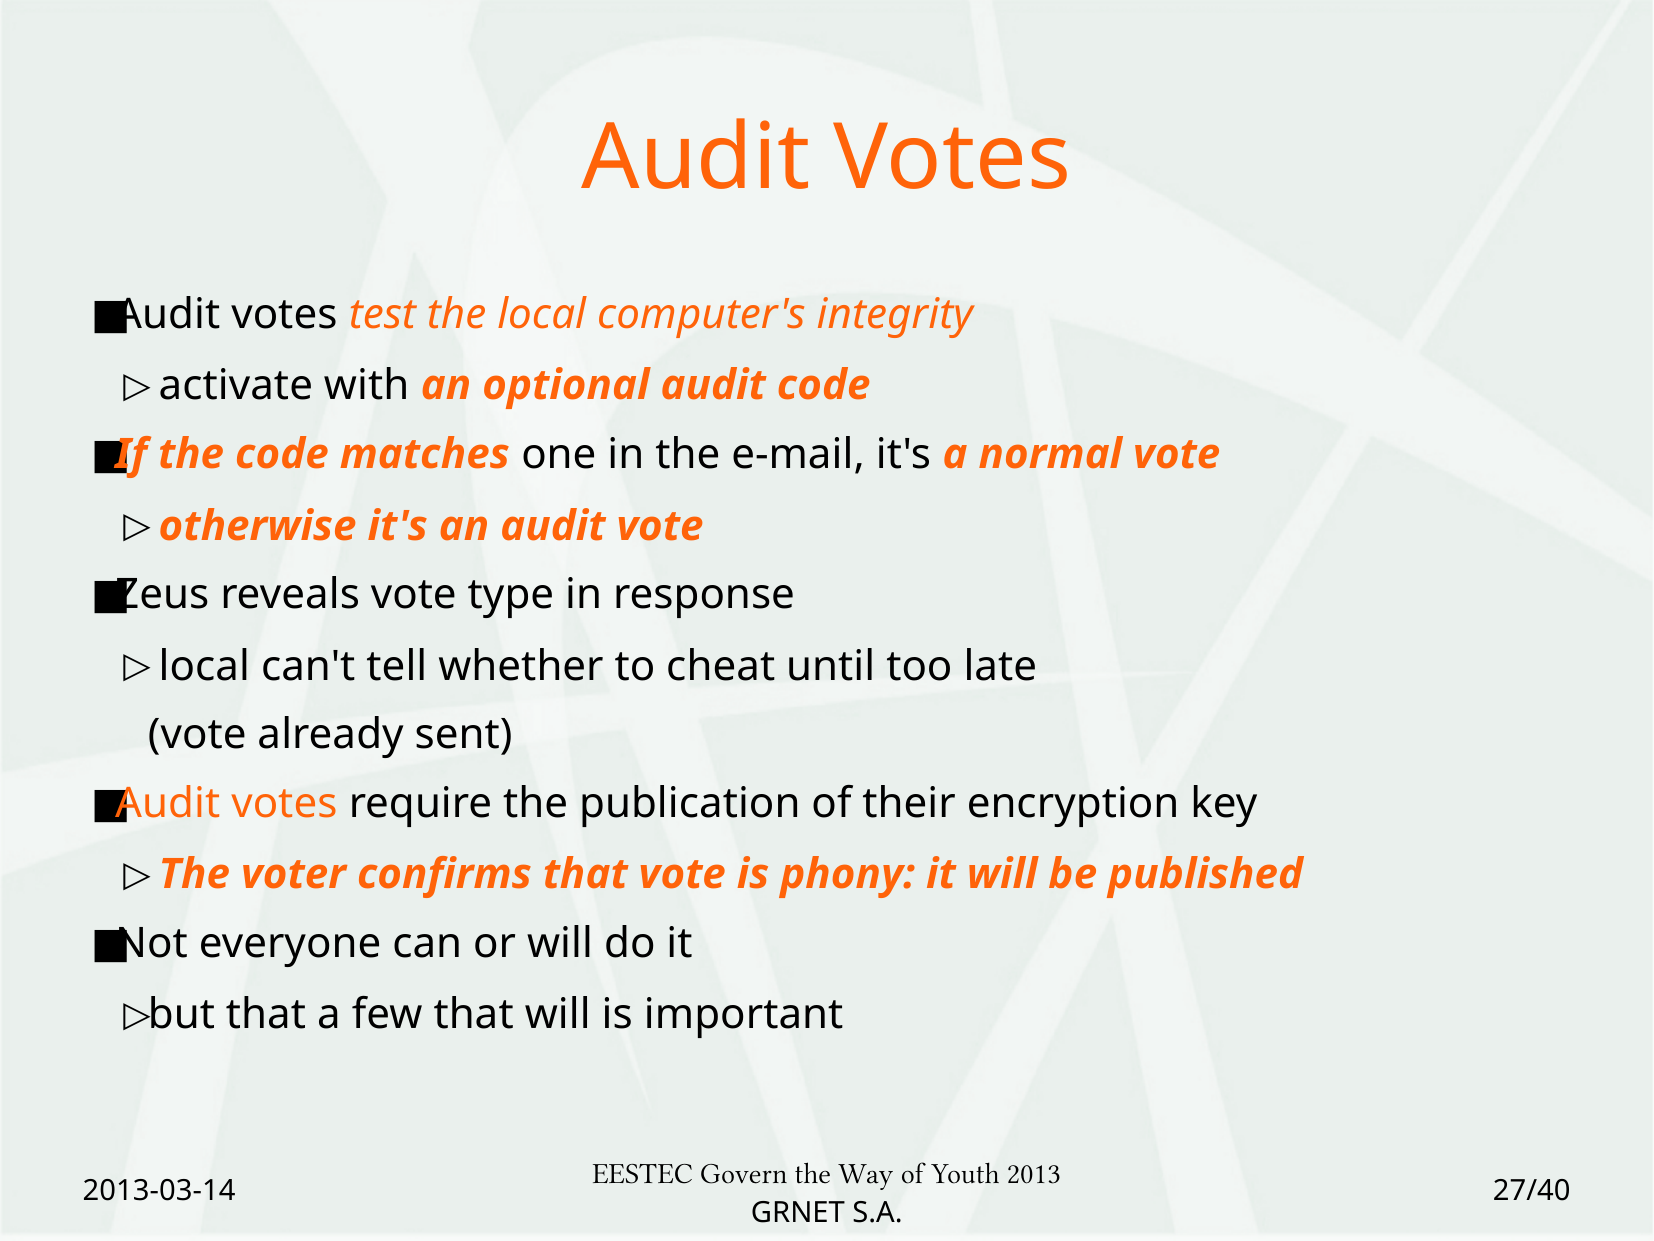

# Audit Votes
Audit votes test the local computer's integrity
 activate with an optional audit code
If the code matches one in the e-mail, it's a normal vote
 otherwise it's an audit vote
Zeus reveals vote type in response
 local can't tell whether to cheat until too late
(vote already sent)
Audit votes require the publication of their encryption key
 The voter confirms that vote is phony: it will be published
Not everyone can or will do it
but that a few that will is important
GRNET S.A.
2013-03-14
27